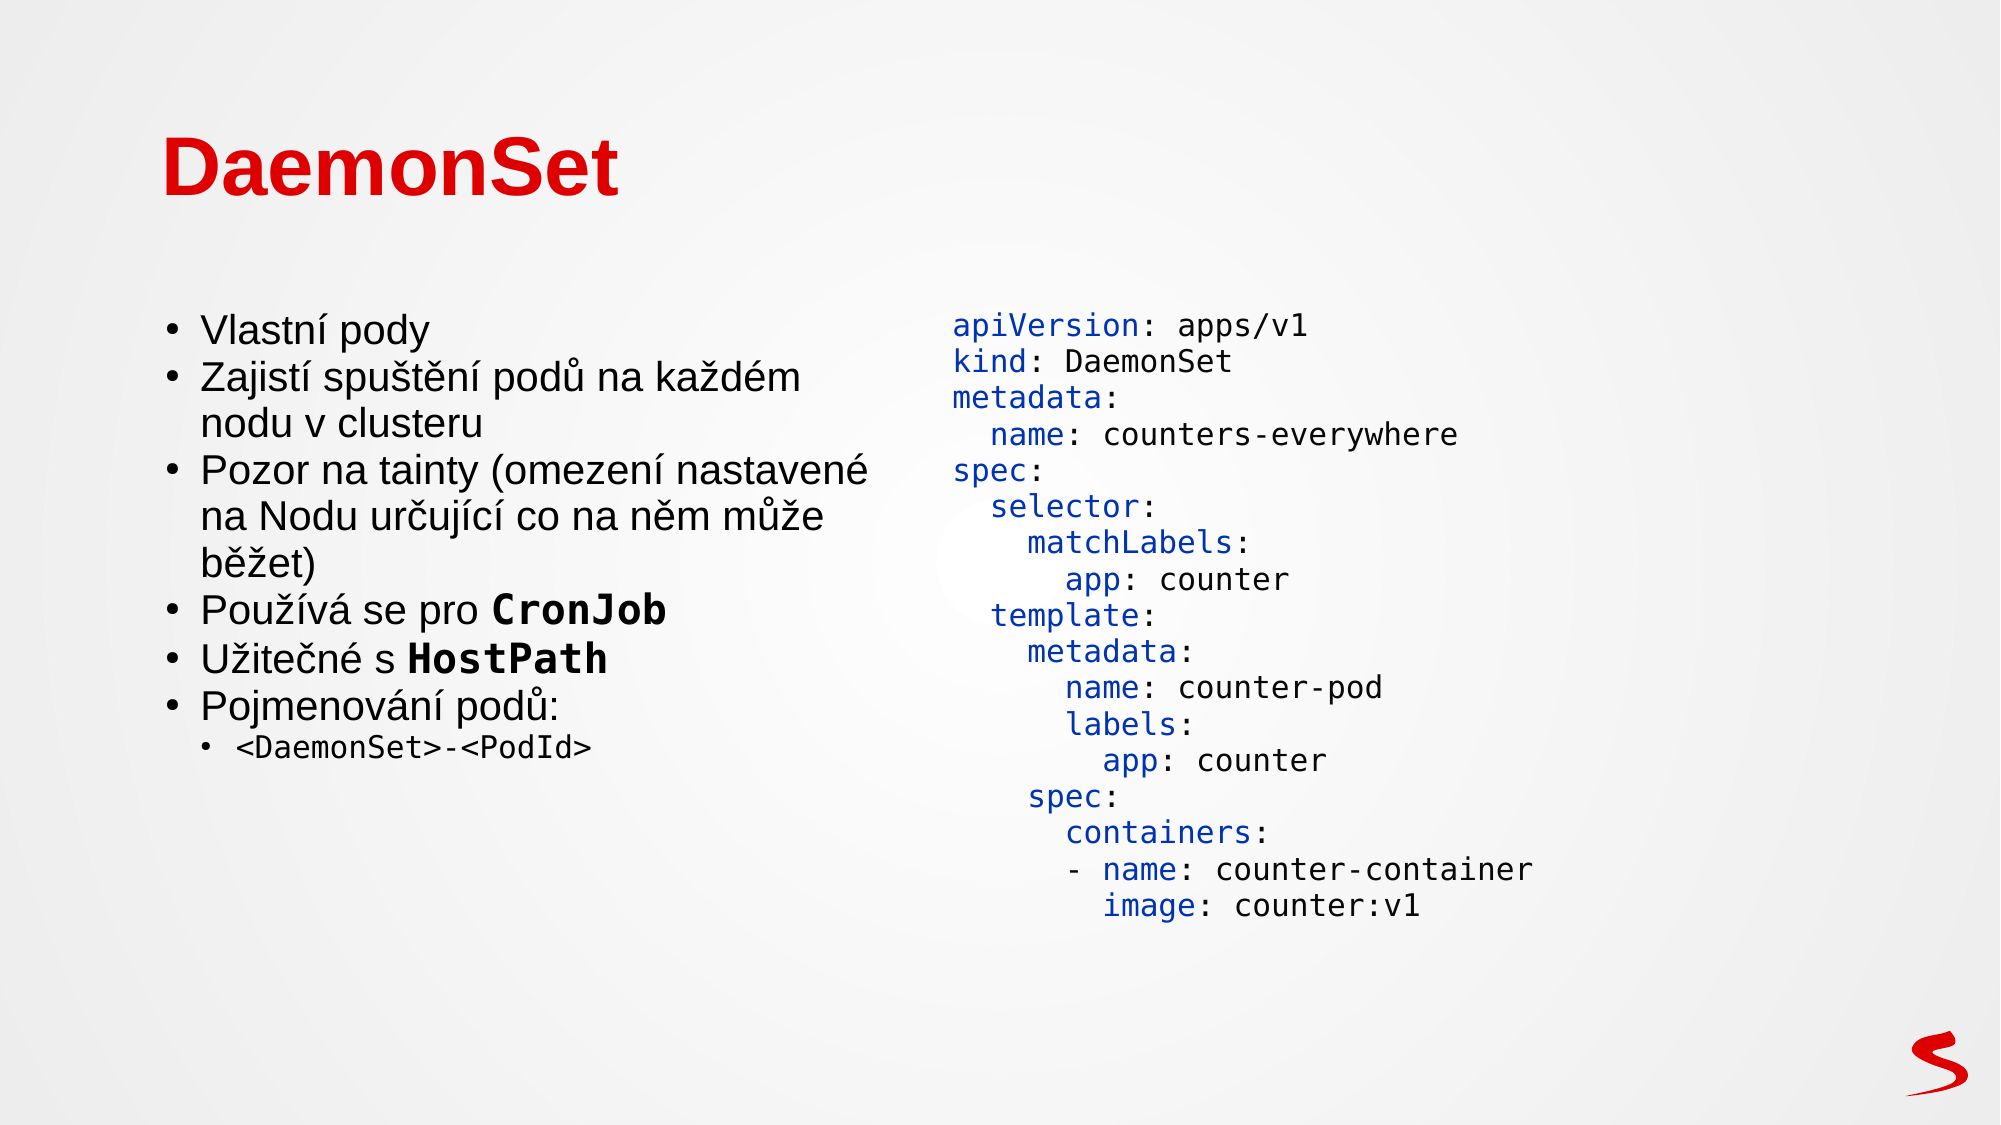

DaemonSet
Vlastní pody
Zajistí spuštění podů na každém nodu v clusteru
Pozor na tainty (omezení nastavené na Nodu určující co na něm může běžet)
Používá se pro CronJob
Užitečné s HostPath
Pojmenování podů:
<DaemonSet>-<PodId>
apiVersion: apps/v1
kind: DaemonSet
metadata:
 name: counters-everywhere
spec:
 selector:
 matchLabels:
 app: counter
 template:
 metadata:
 name: counter-pod
 labels:
 app: counter
 spec:
 containers:
 - name: counter-container
 image: counter:v1